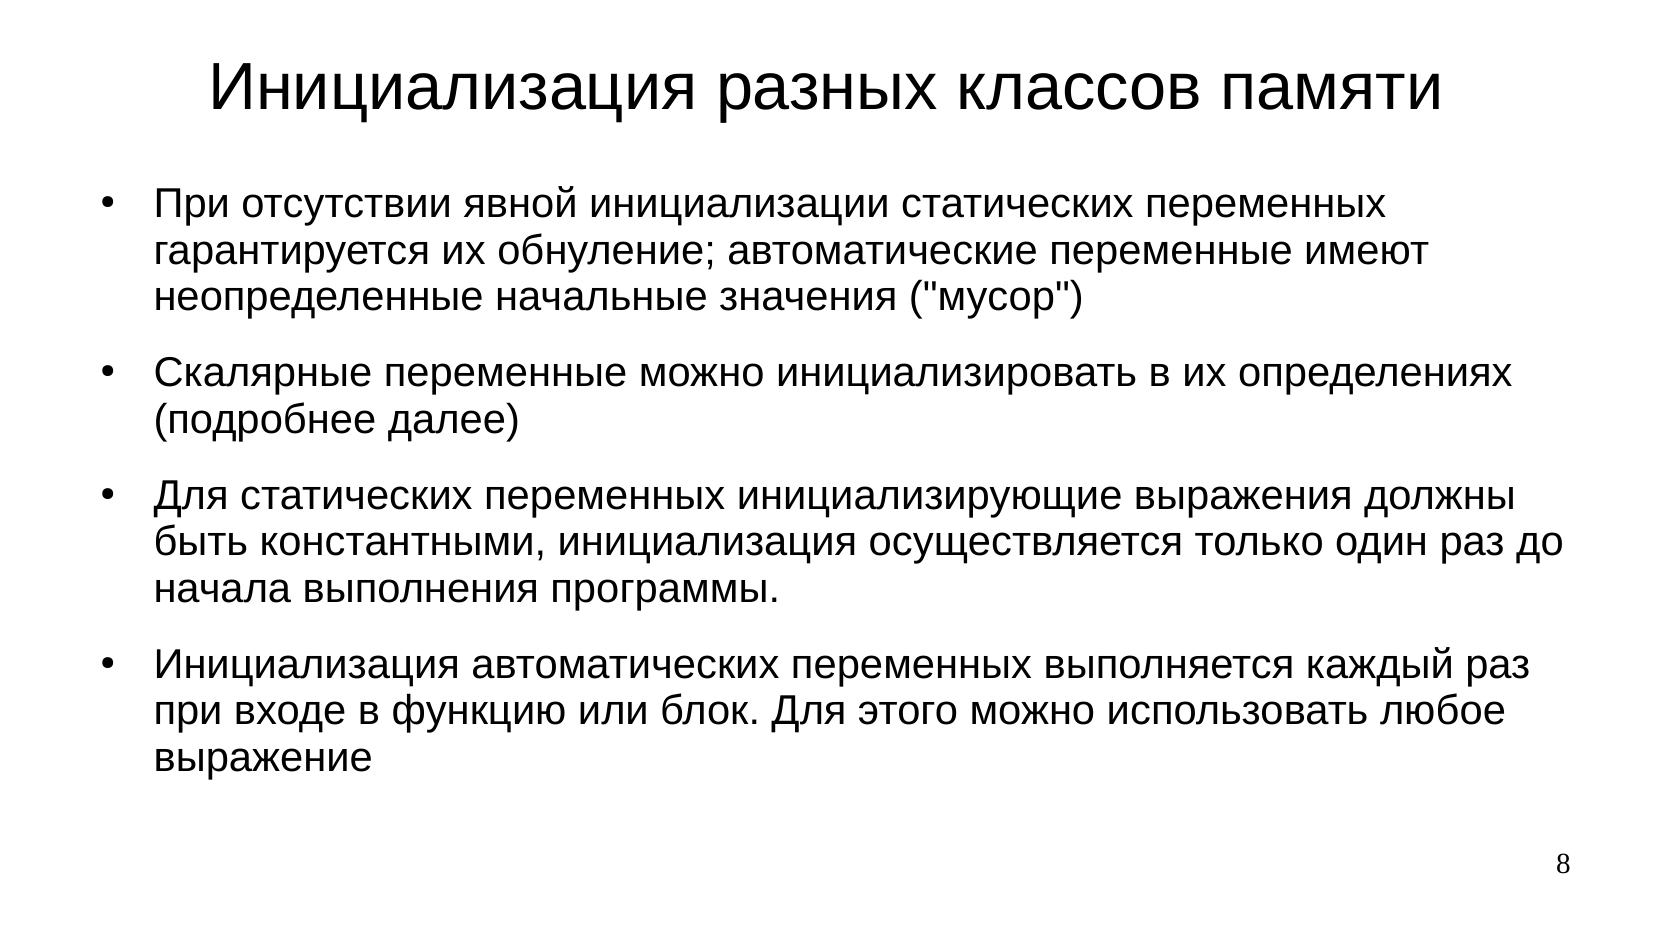

# Инициализация разных классов памяти
При отсутствии явной инициализации статических переменных гарантируется их обнуление; автоматические переменные имеют неопределенные начальные значения ("мусор")
Скалярные переменные можно инициализировать в их определениях (подробнее далее)
Для статических переменных инициализирующие выражения должны быть константными, инициализация осуществляется только один раз до начала выполнения программы.
Инициализация автоматических переменных выполняется каждый раз при входе в функцию или блок. Для этого можно использовать любое выражение
8